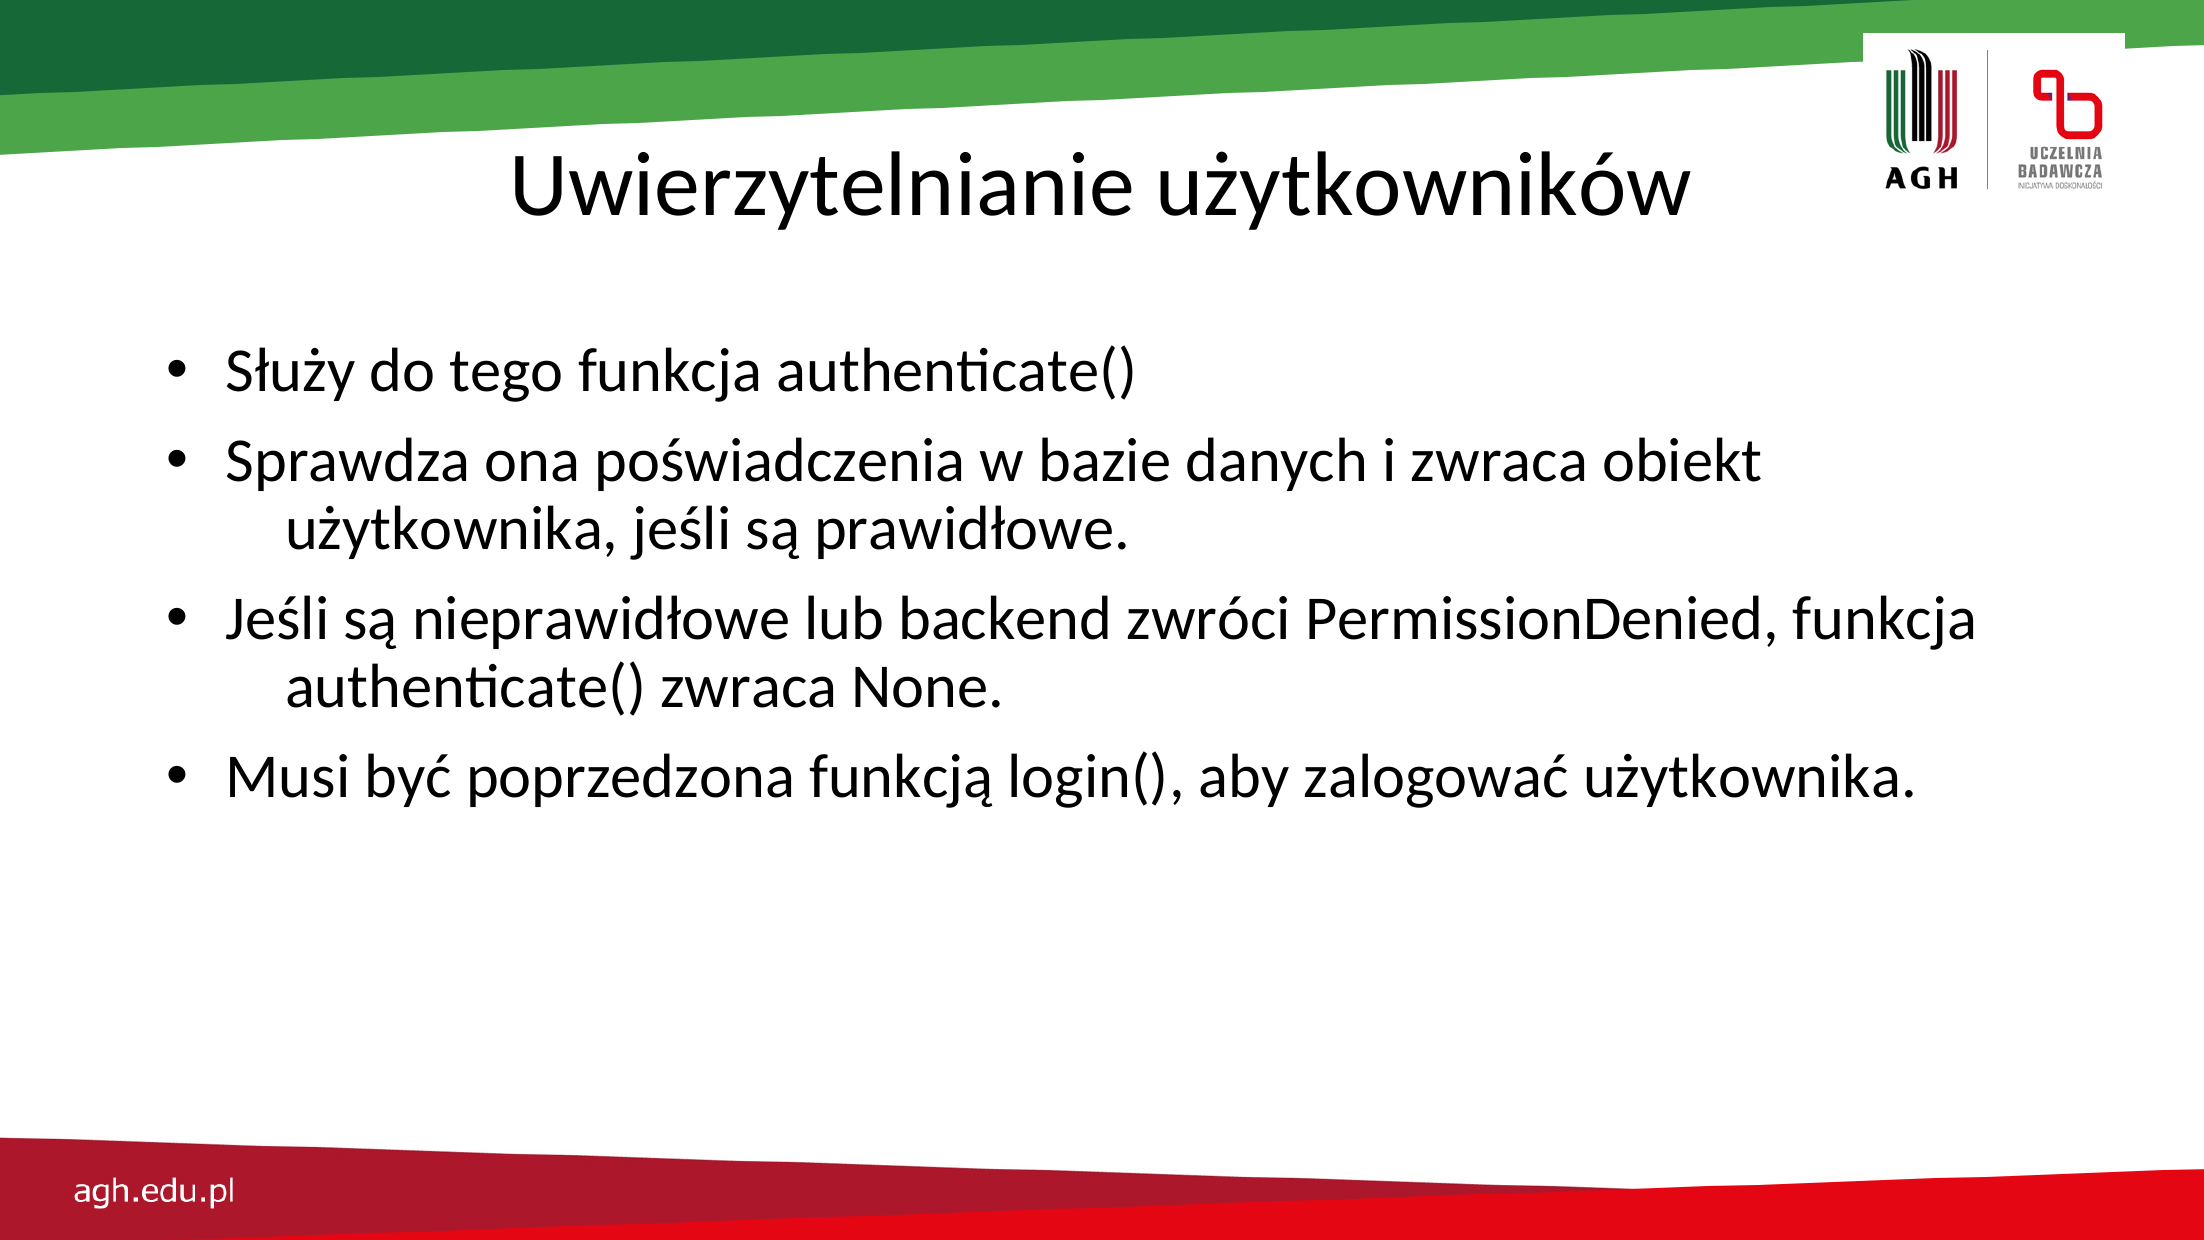

# Uwierzytelnianie użytkowników
Służy do tego funkcja authenticate()
Sprawdza ona poświadczenia w bazie danych i zwraca obiekt użytkownika, jeśli są prawidłowe.
Jeśli są nieprawidłowe lub backend zwróci PermissionDenied, funkcja authenticate() zwraca None.
Musi być poprzedzona funkcją login(), aby zalogować użytkownika.